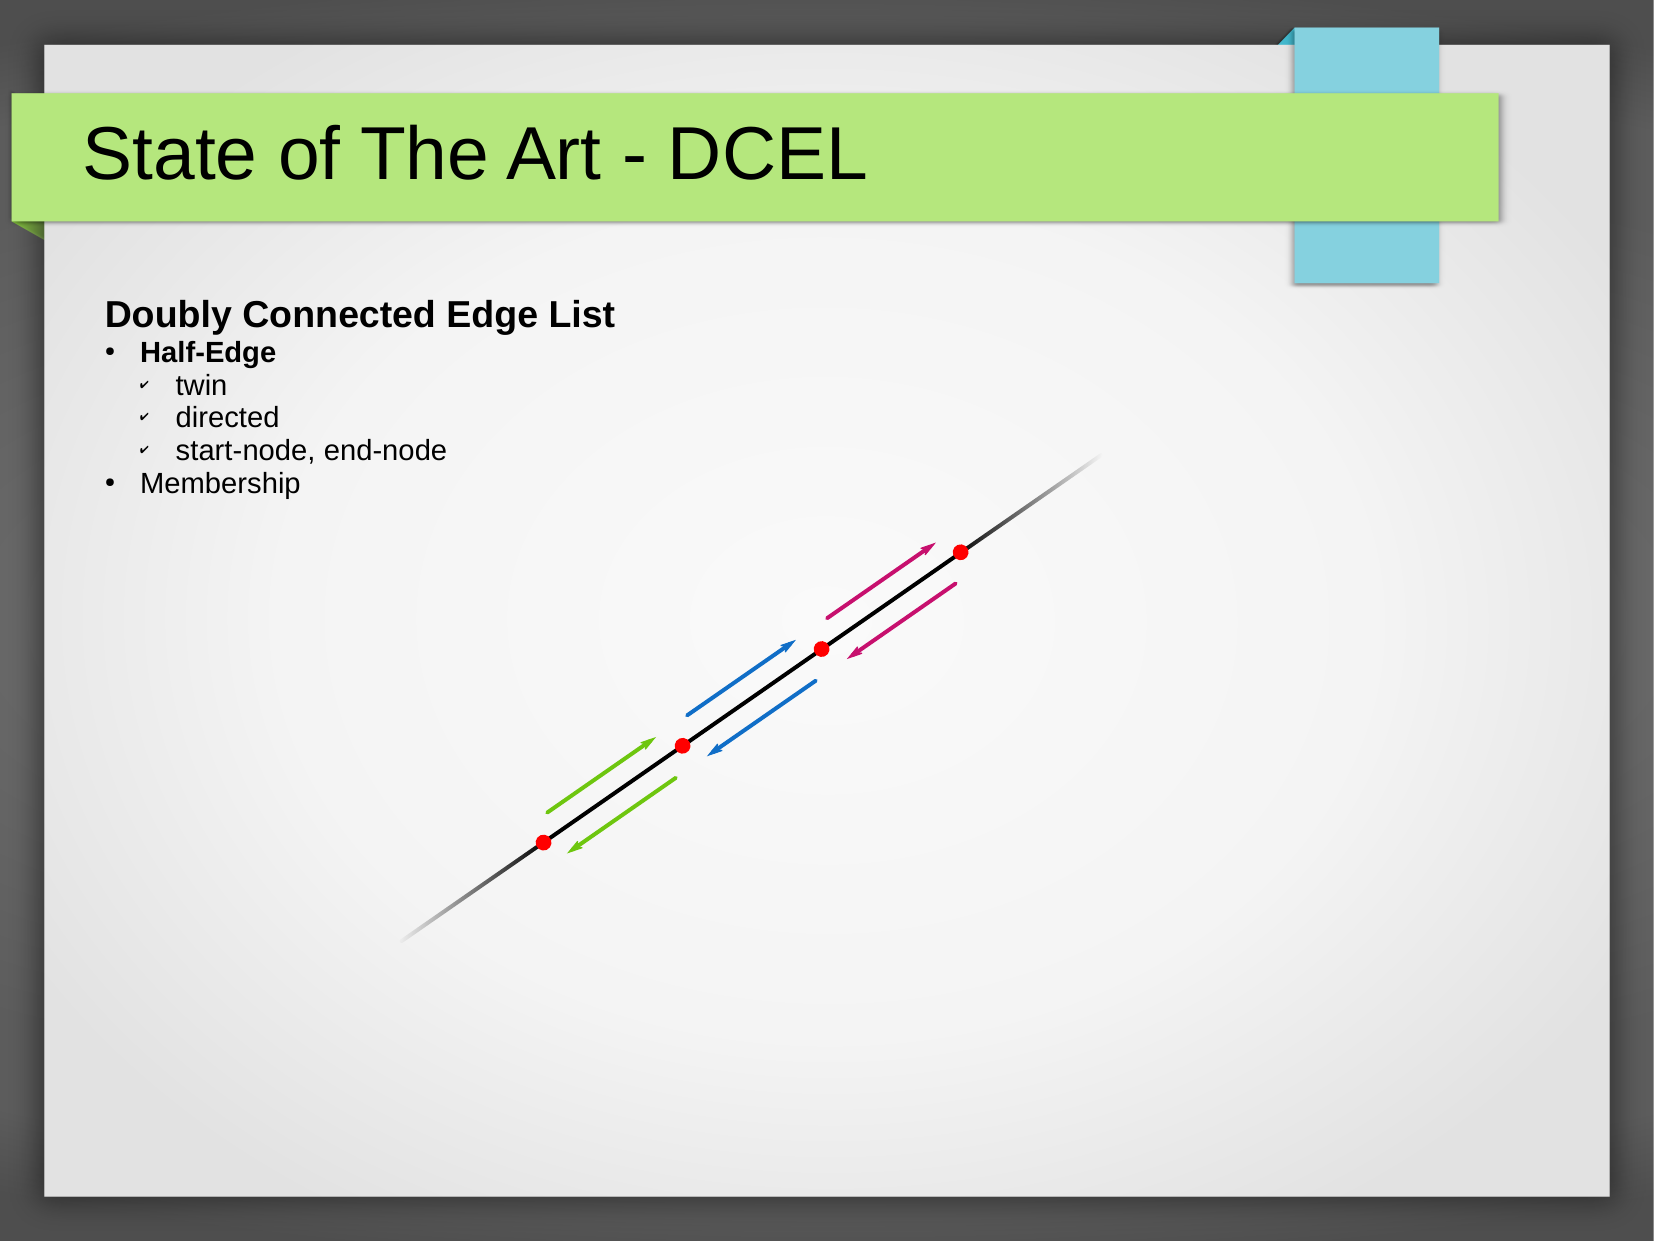

# State of The Art - DCEL
Doubly Connected Edge List
Half-Edge
twin
directed
start-node, end-node
Membership